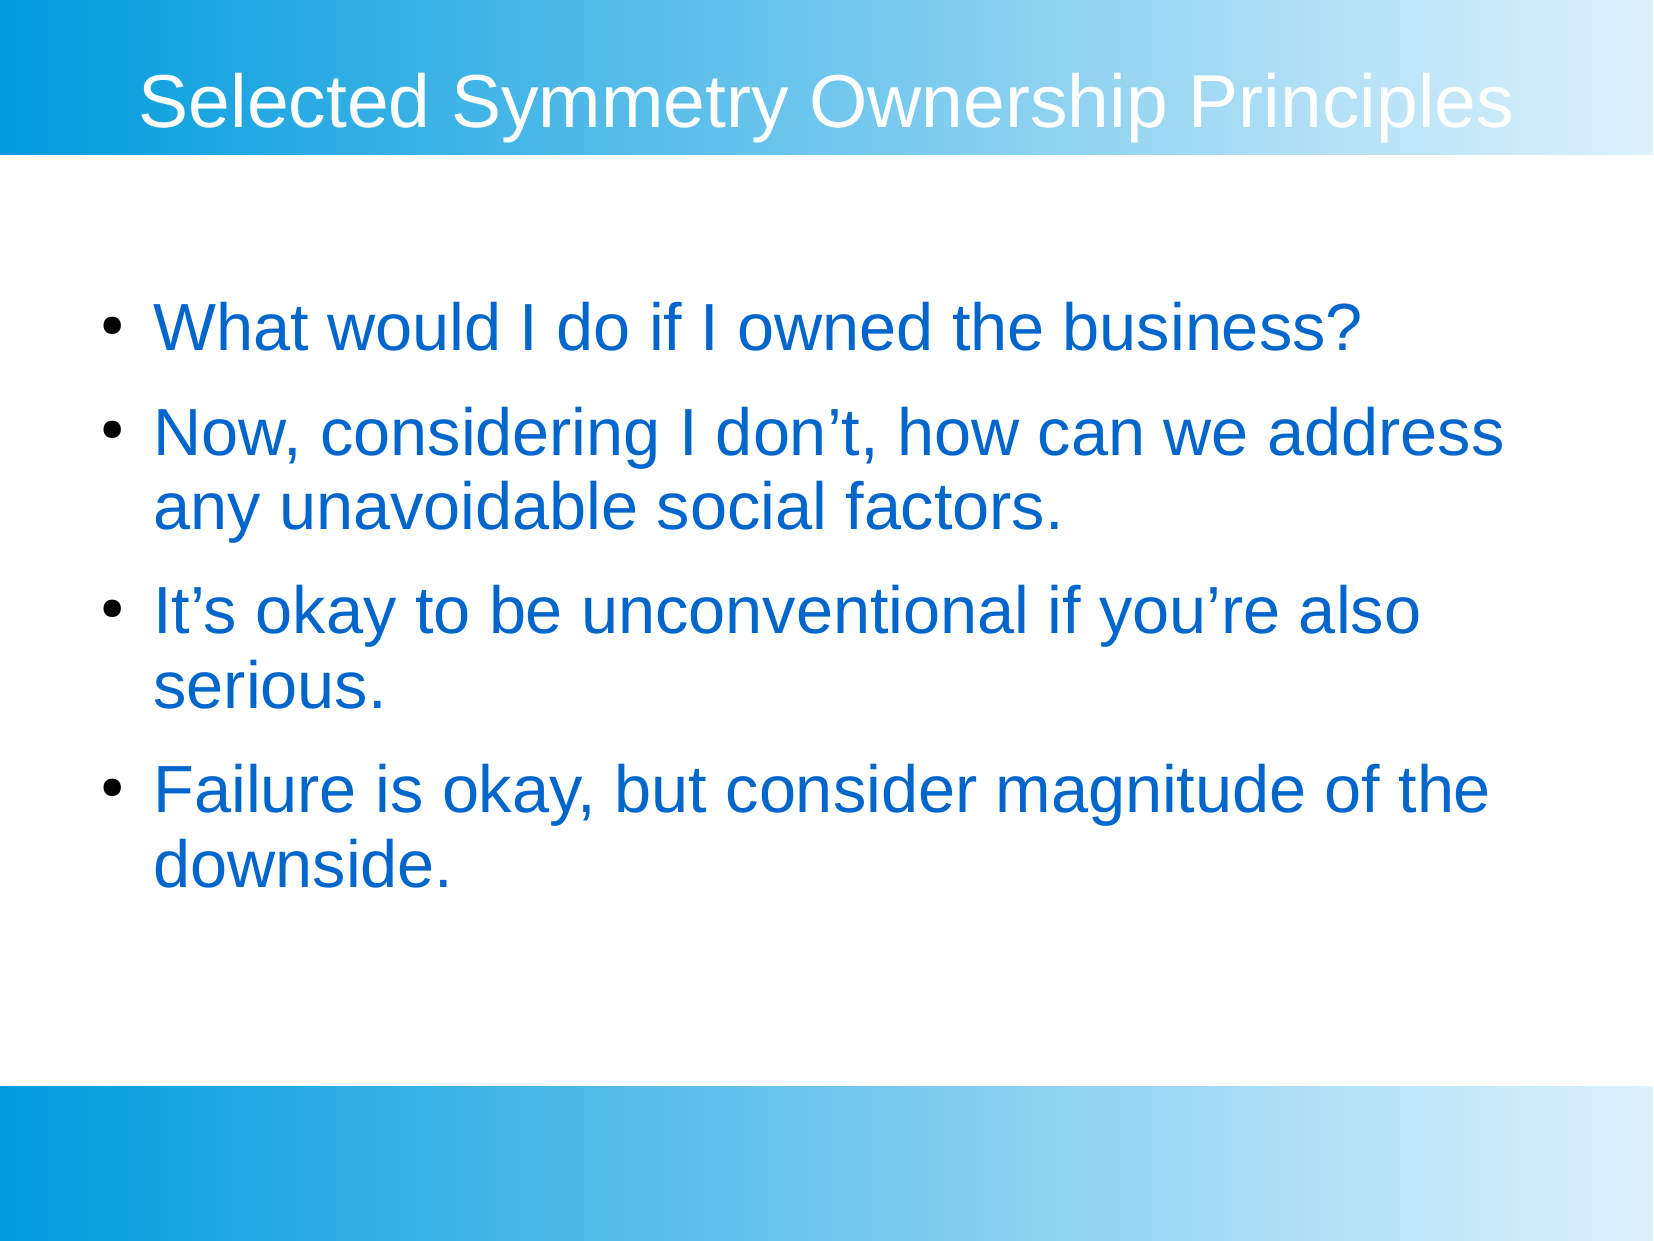

# Selected Symmetry Ownership Principles
What would I do if I owned the business?
Now, considering I don’t, how can we address any unavoidable social factors.
It’s okay to be unconventional if you’re also serious.
Failure is okay, but consider magnitude of the downside.